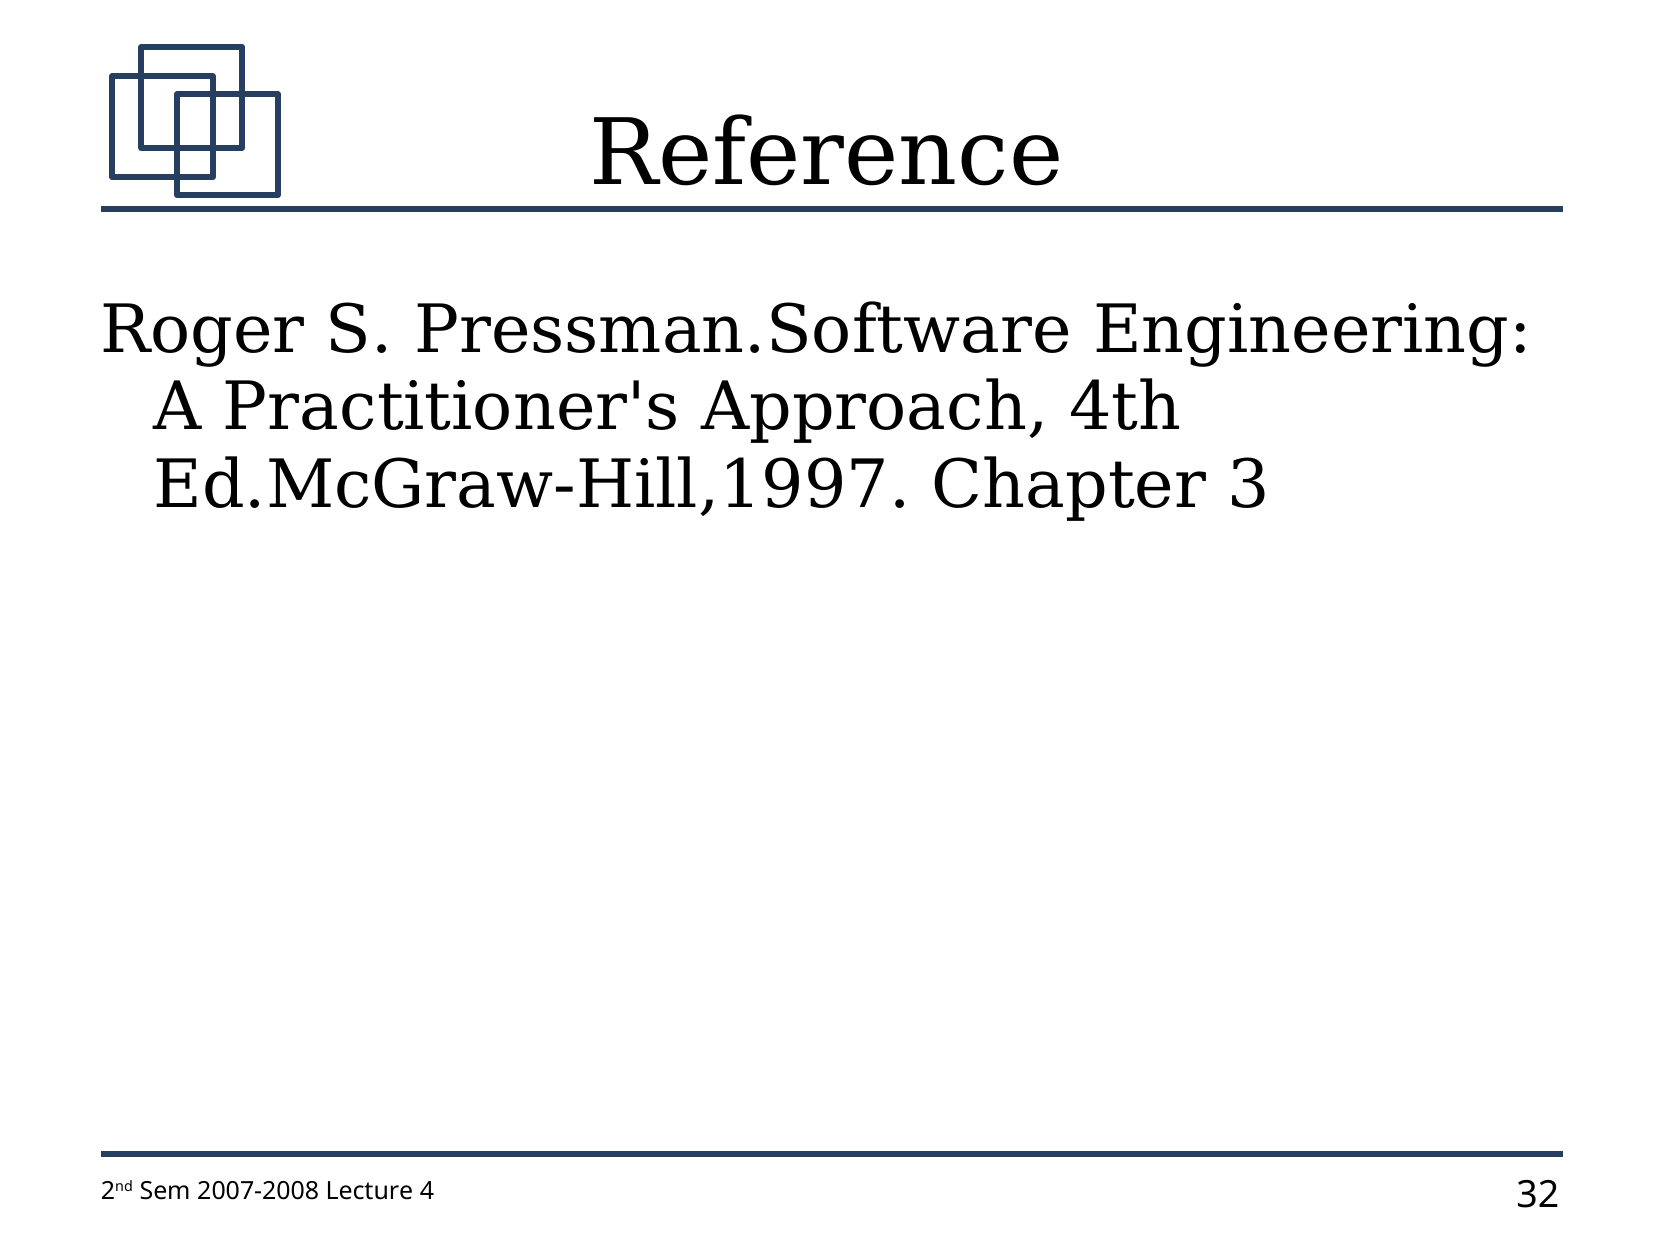

# Reference
Roger S. Pressman.Software Engineering: A Practitioner's Approach, 4th Ed.McGraw-Hill,1997. Chapter 3